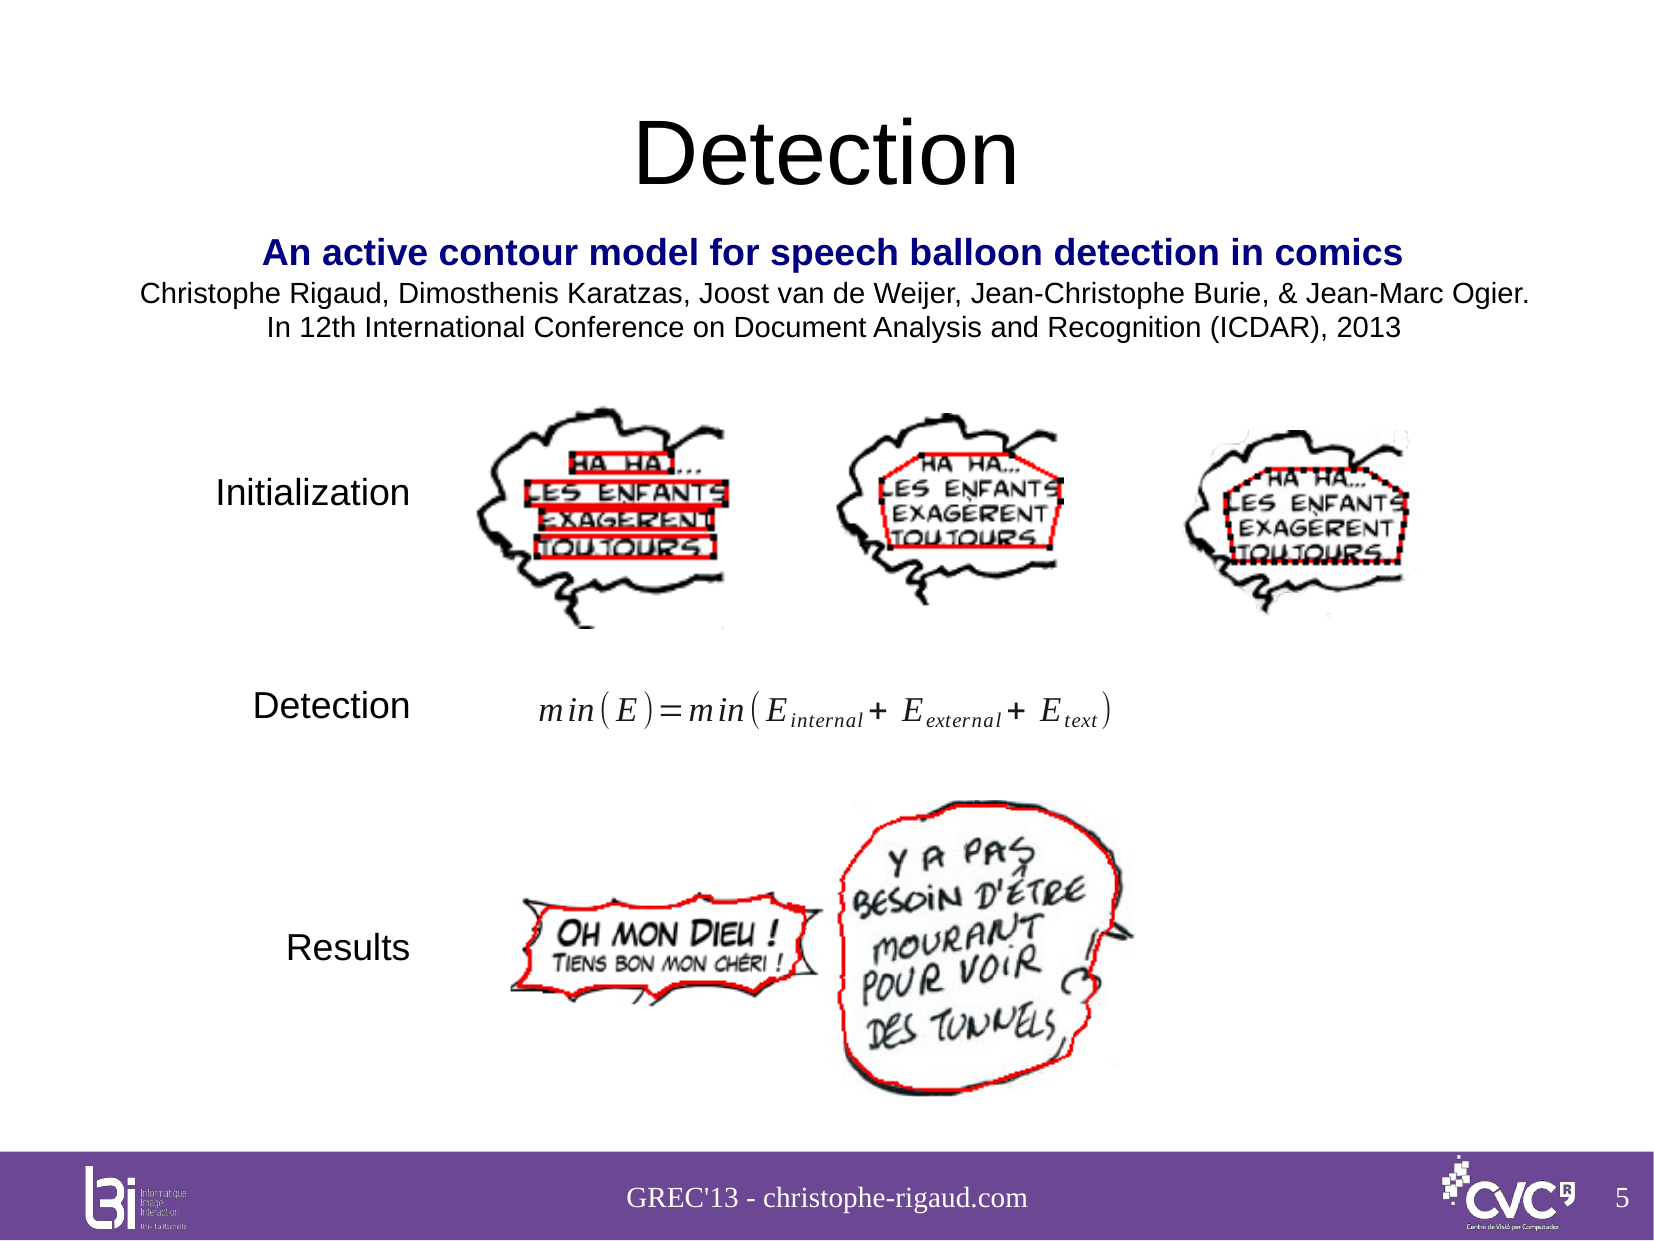

# Detection
An active contour model for speech balloon detection in comics
 Christophe Rigaud, Dimosthenis Karatzas, Joost van de Weijer, Jean-Christophe Burie, & Jean-Marc Ogier.
 In 12th International Conference on Document Analysis and Recognition (ICDAR), 2013
Initialization
Detection
Results
GREC'13 - christophe-rigaud.com
5